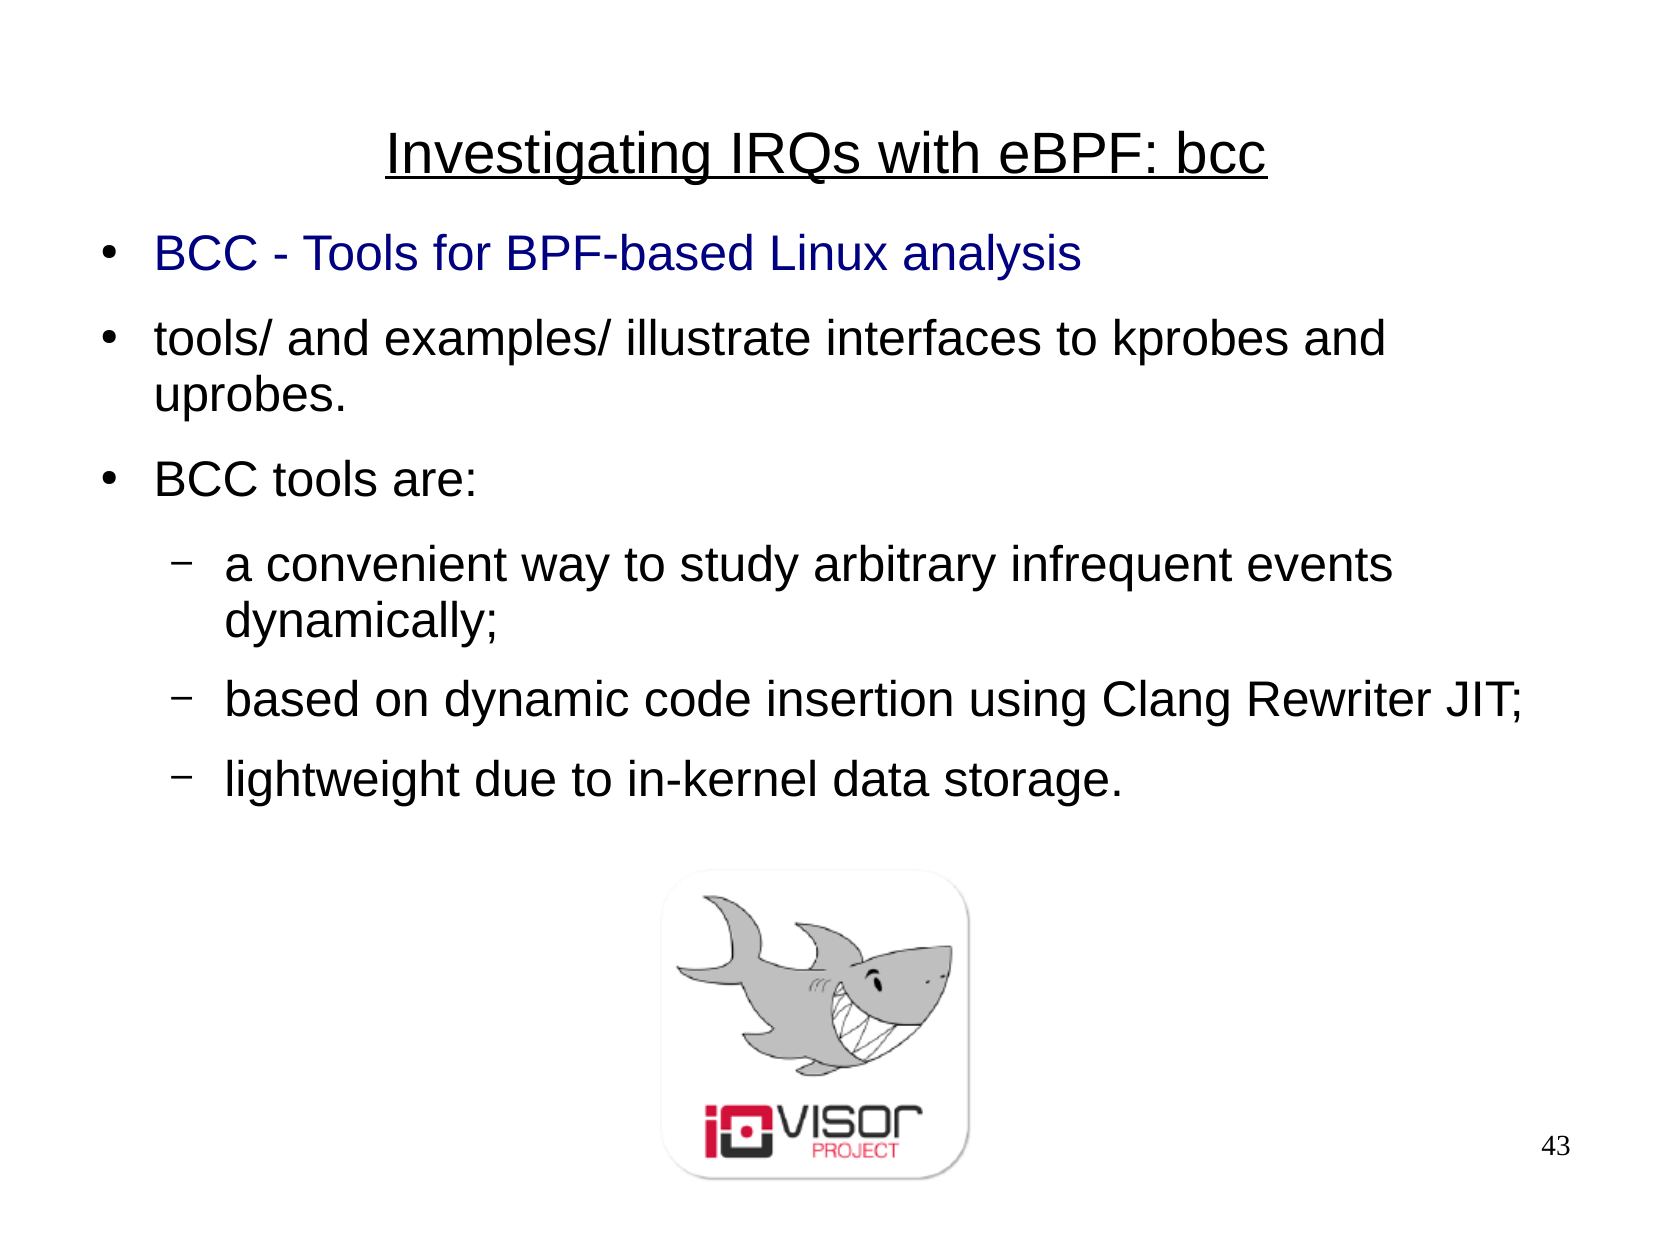

# Investigating IRQs with eBPF: bcc
BCC - Tools for BPF-based Linux analysis
tools/ and examples/ illustrate interfaces to kprobes and uprobes.
BCC tools are:
a convenient way to study arbitrary infrequent events dynamically;
based on dynamic code insertion using Clang Rewriter JIT;
lightweight due to in-kernel data storage.
43